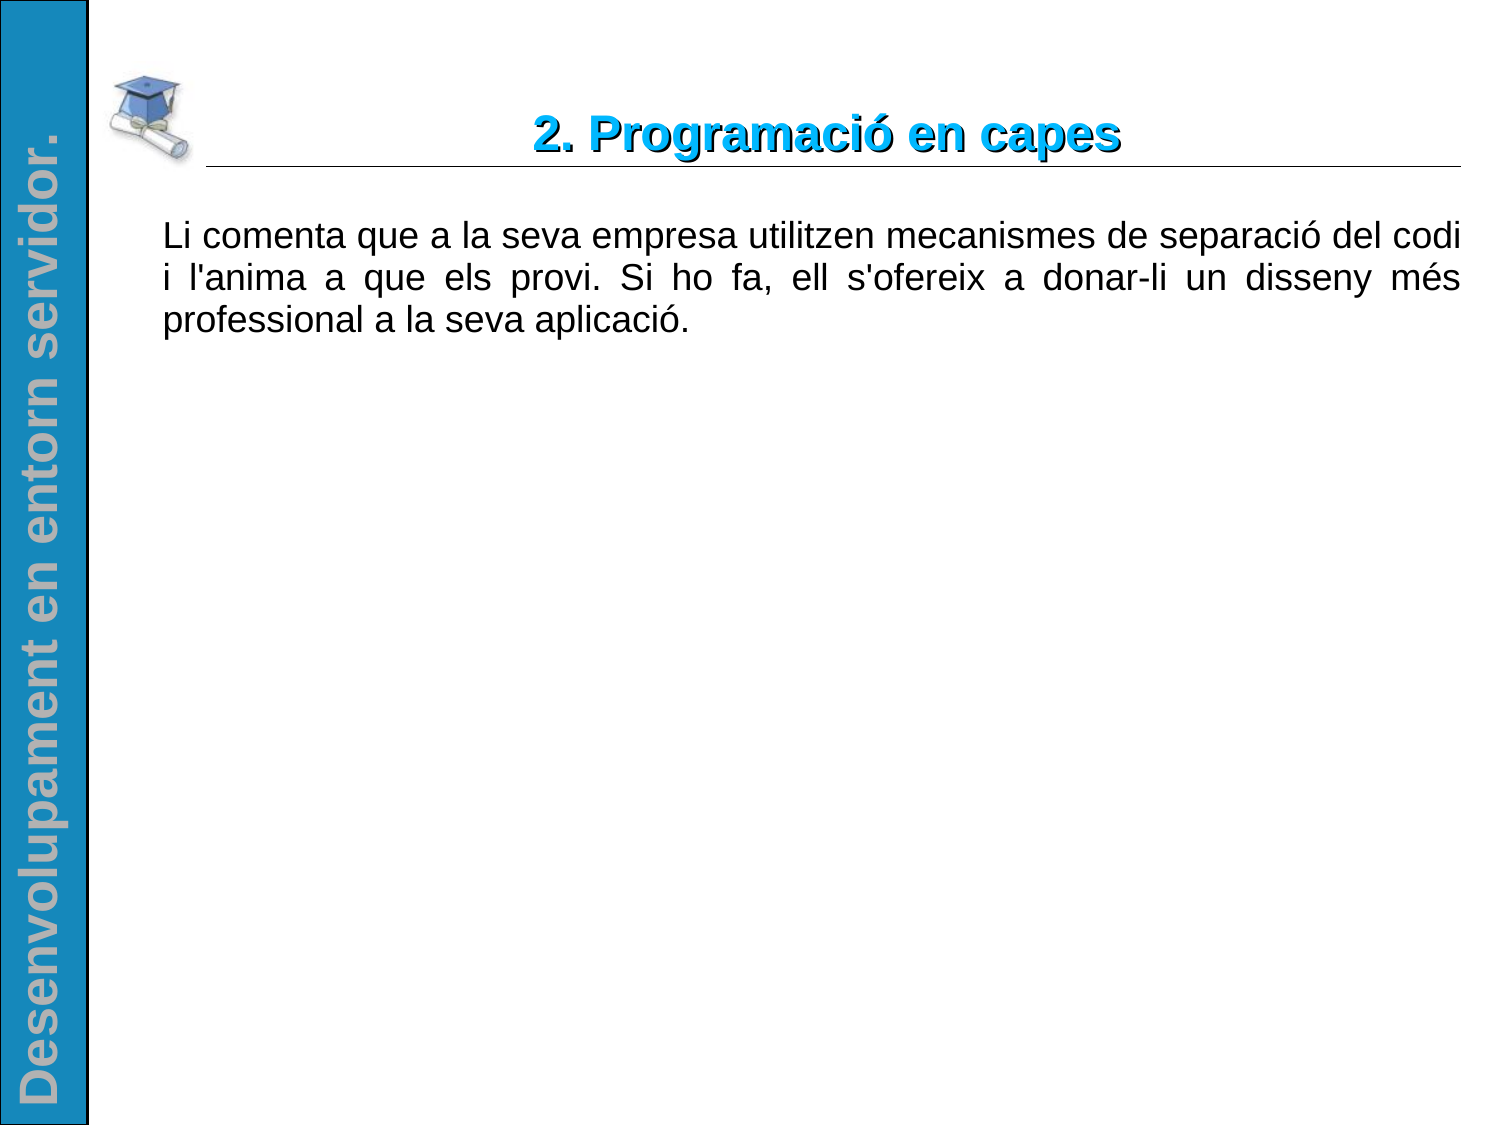

# 2. Programació en capes
Li comenta que a la seva empresa utilitzen mecanismes de separació del codi i l'anima a que els provi. Si ho fa, ell s'ofereix a donar-li un disseny més professional a la seva aplicació.